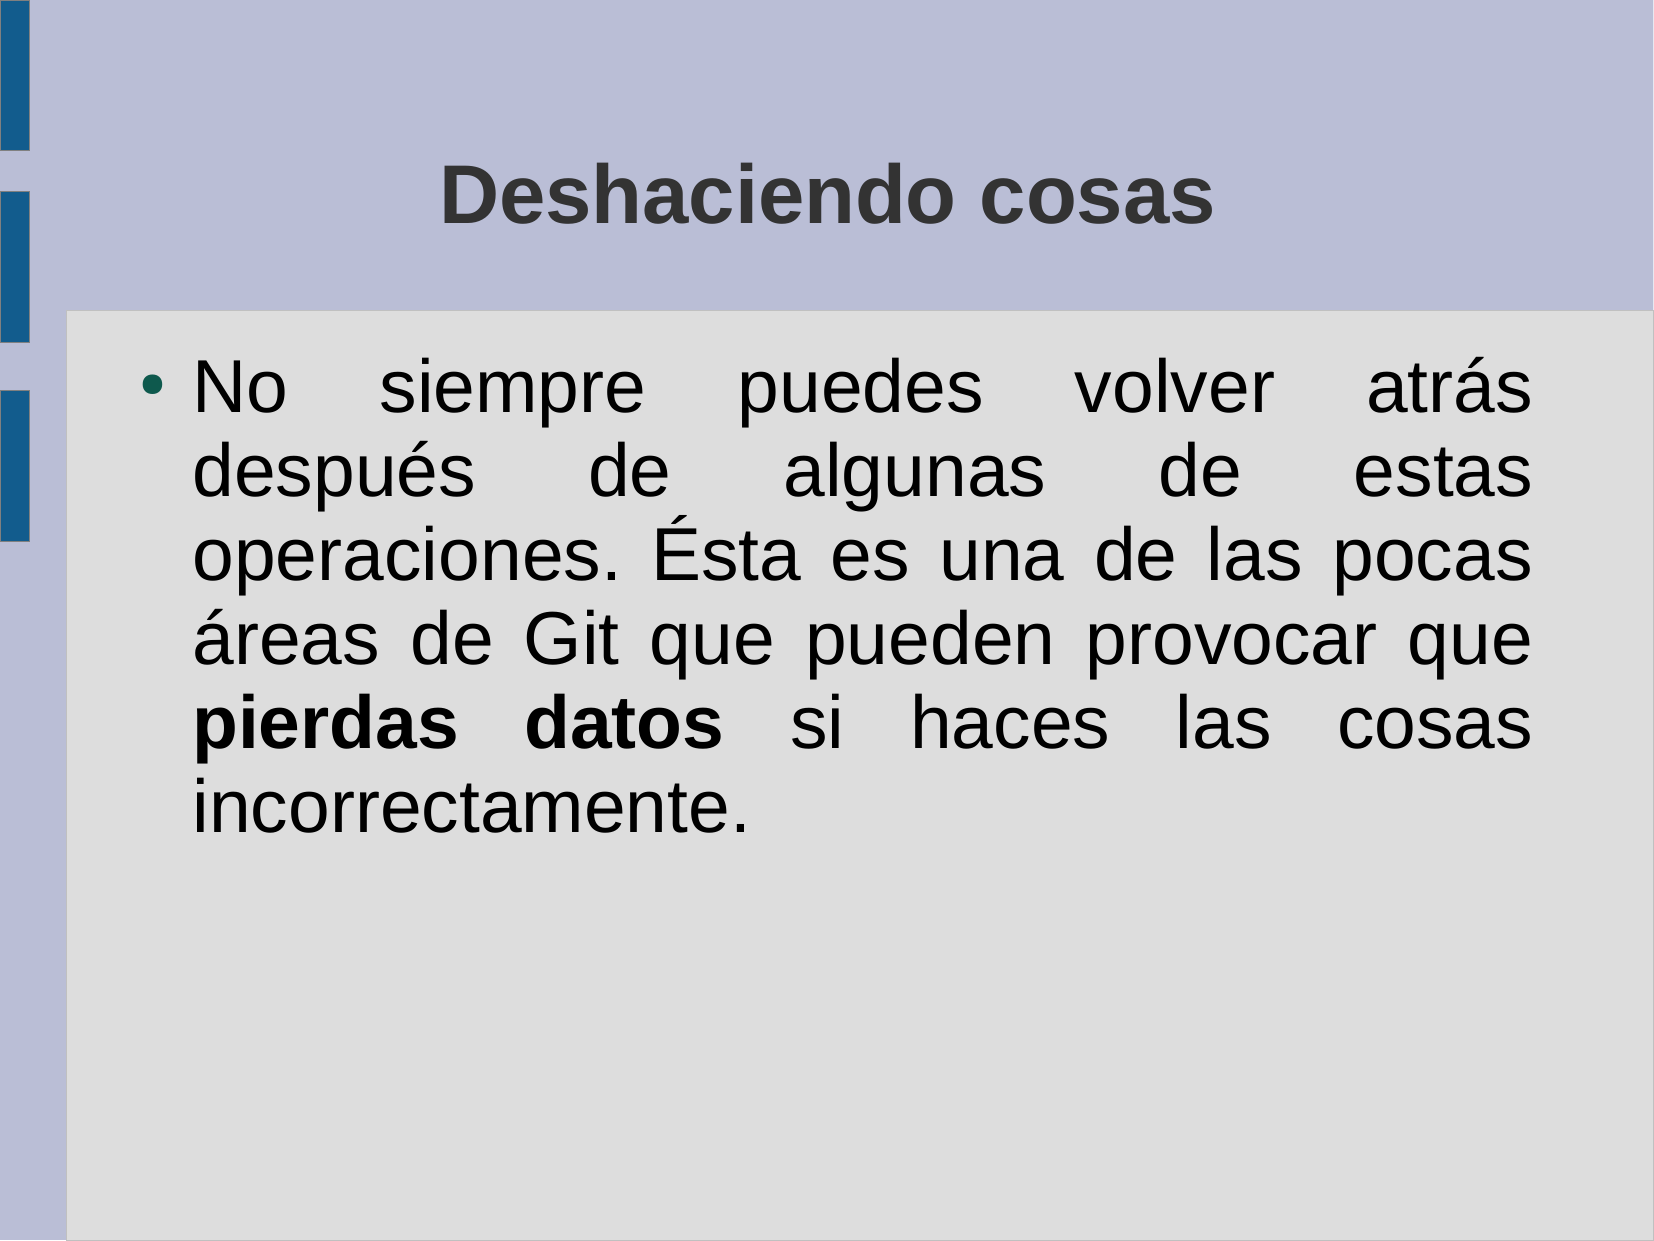

# Deshaciendo cosas
No siempre puedes volver atrás después de algunas de estas operaciones. Ésta es una de las pocas áreas de Git que pueden provocar que pierdas datos si haces las cosas incorrectamente.